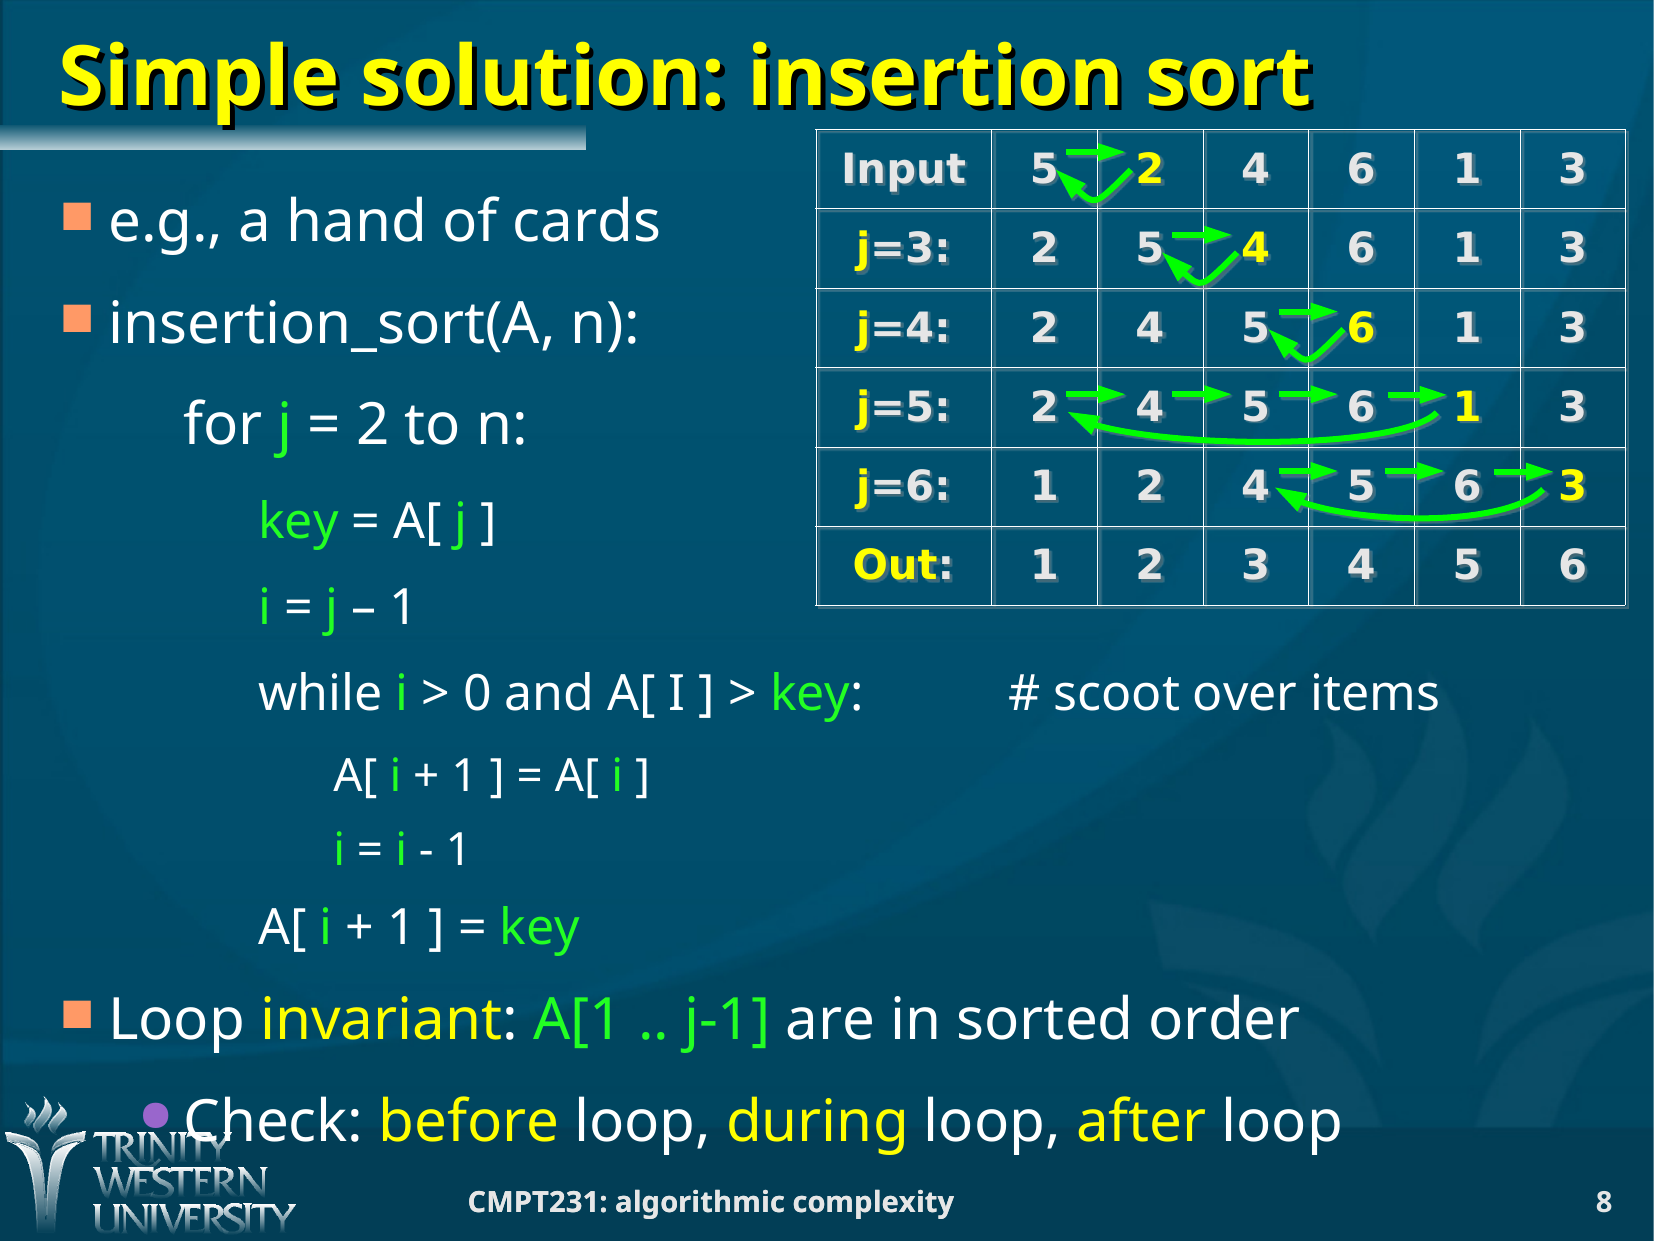

# Simple solution: insertion sort
| Input | 5 | 2 | 4 | 6 | 1 | 3 |
| --- | --- | --- | --- | --- | --- | --- |
| j=3: | 2 | 5 | 4 | 6 | 1 | 3 |
| j=4: | 2 | 4 | 5 | 6 | 1 | 3 |
| j=5: | 2 | 4 | 5 | 6 | 1 | 3 |
| j=6: | 1 | 2 | 4 | 5 | 6 | 3 |
| Out: | 1 | 2 | 3 | 4 | 5 | 6 |
e.g., a hand of cards
insertion_sort(A, n):
for j = 2 to n:
key = A[ j ]
i = j – 1
while i > 0 and A[ I ] > key:		# scoot over items
A[ i + 1 ] = A[ i ]
i = i - 1
A[ i + 1 ] = key
Loop invariant: A[1 .. j-1] are in sorted order
Check: before loop, during loop, after loop
CMPT231: algorithmic complexity
8